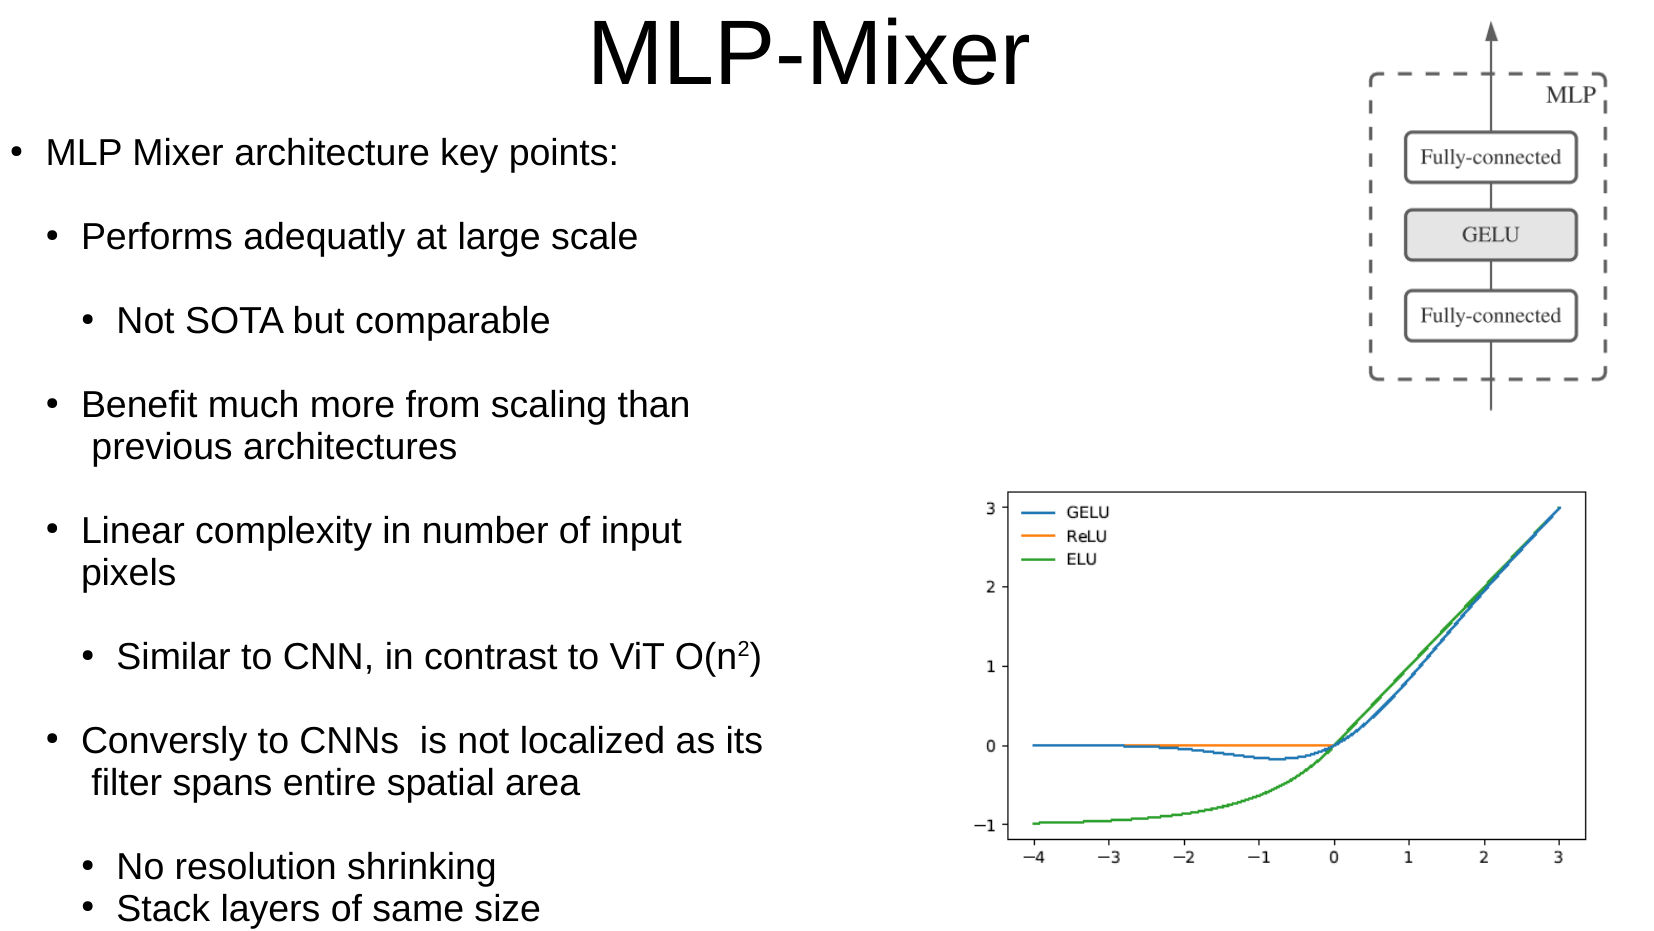

# MLP-Mixer
MLP Mixer architecture key points:
Performs adequatly at large scale
Not SOTA but comparable
Benefit much more from scaling than
 previous architectures
Linear complexity in number of input
pixels
Similar to CNN, in contrast to ViT O(n2)
Conversly to CNNs is not localized as its
 filter spans entire spatial area
No resolution shrinking
Stack layers of same size